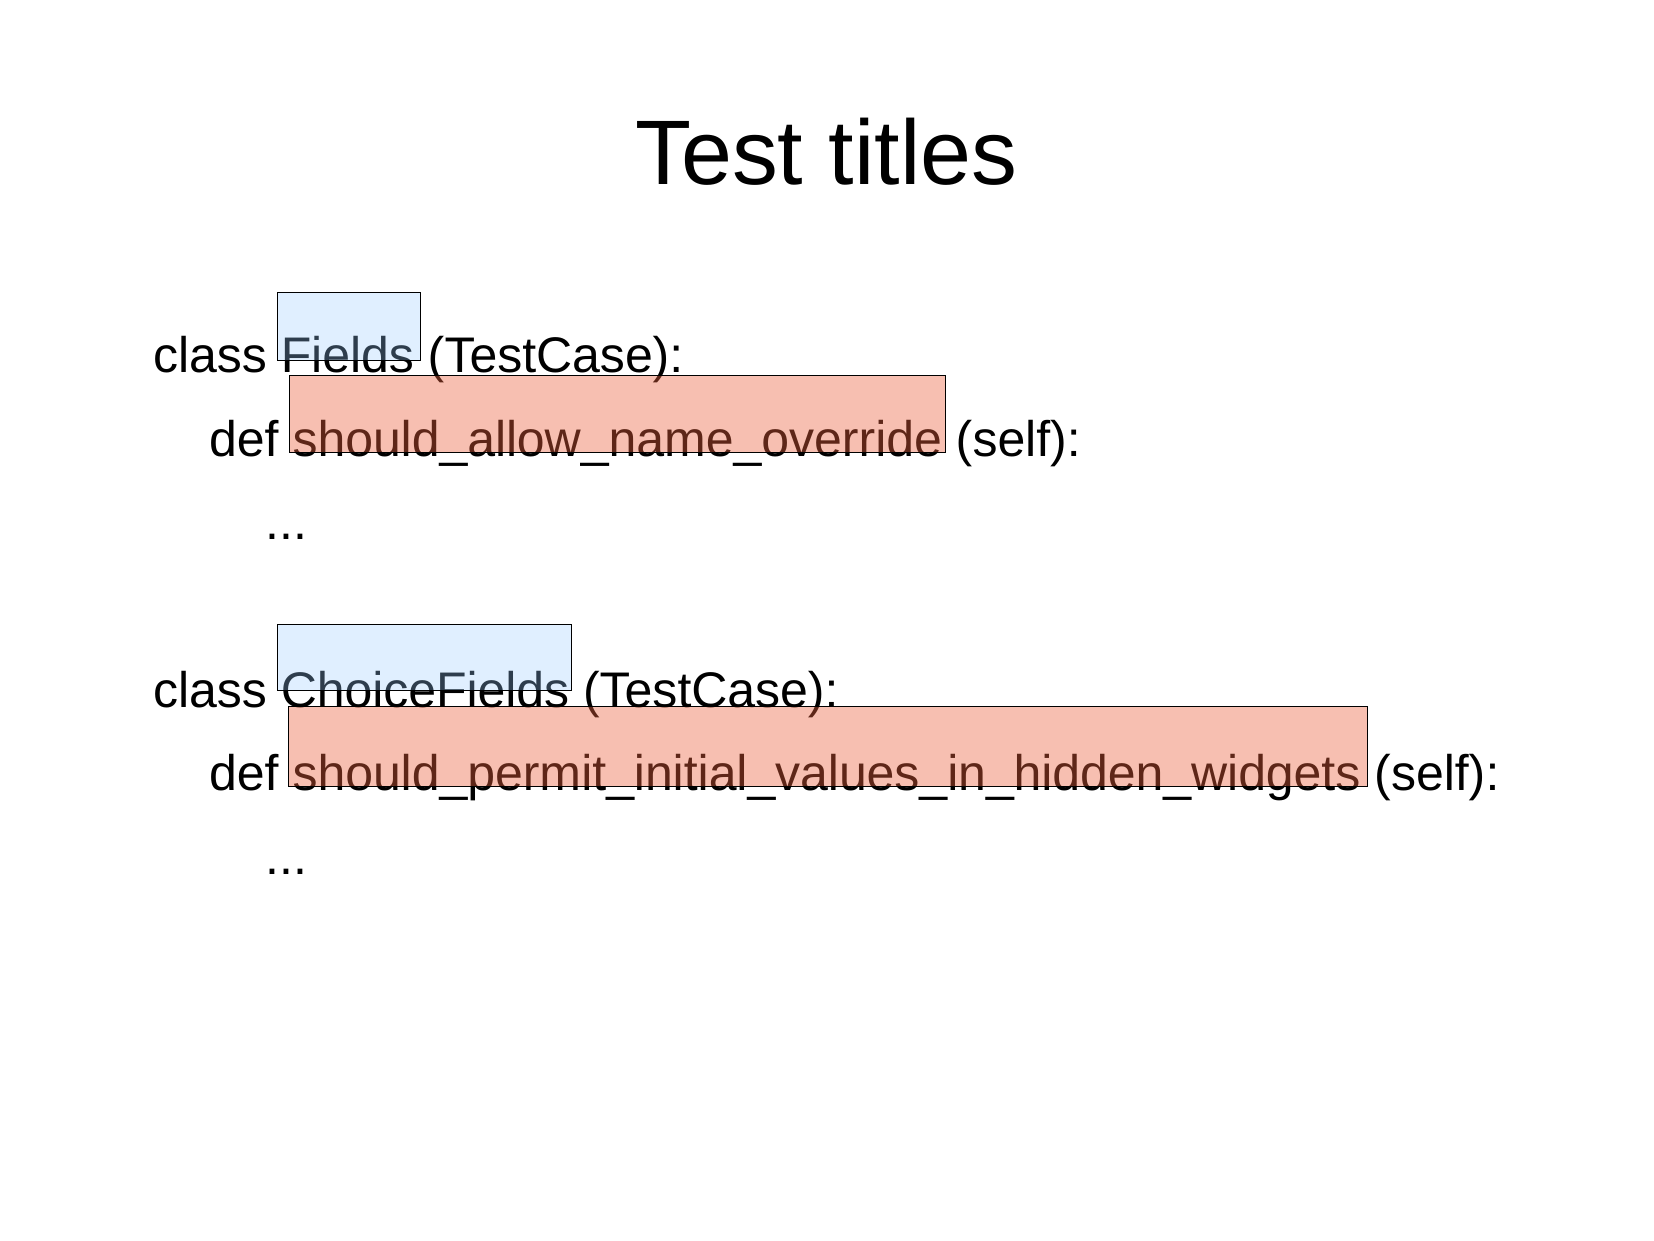

# Test titles
class Fields (TestCase):
 def should_allow_name_override (self):
 ...
class ChoiceFields (TestCase):
 def should_permit_initial_values_in_hidden_widgets (self):
 ...